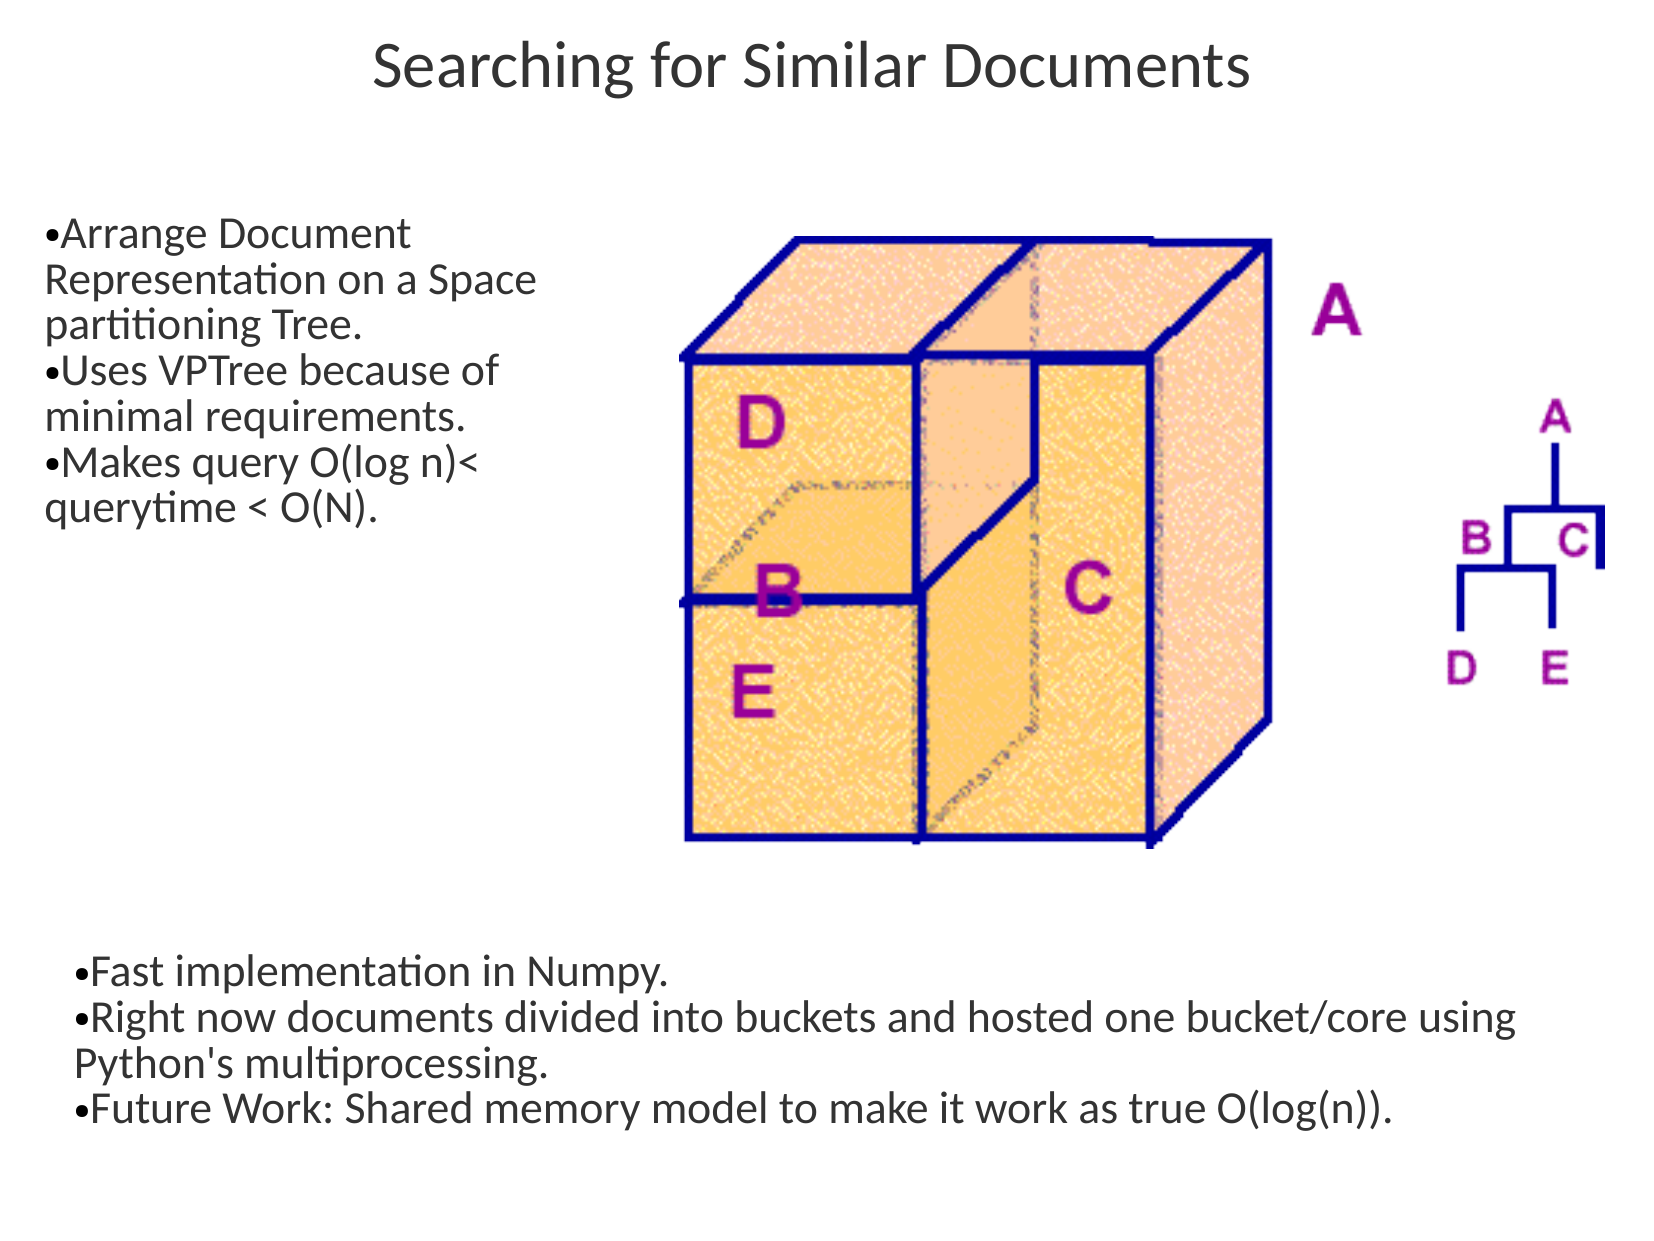

Searching for Similar Documents
Arrange Document Representation on a Space partitioning Tree.
Uses VPTree because of minimal requirements.
Makes query O(log n)< querytime < O(N).
Fast implementation in Numpy.
Right now documents divided into buckets and hosted one bucket/core using Python's multiprocessing.
Future Work: Shared memory model to make it work as true O(log(n)).